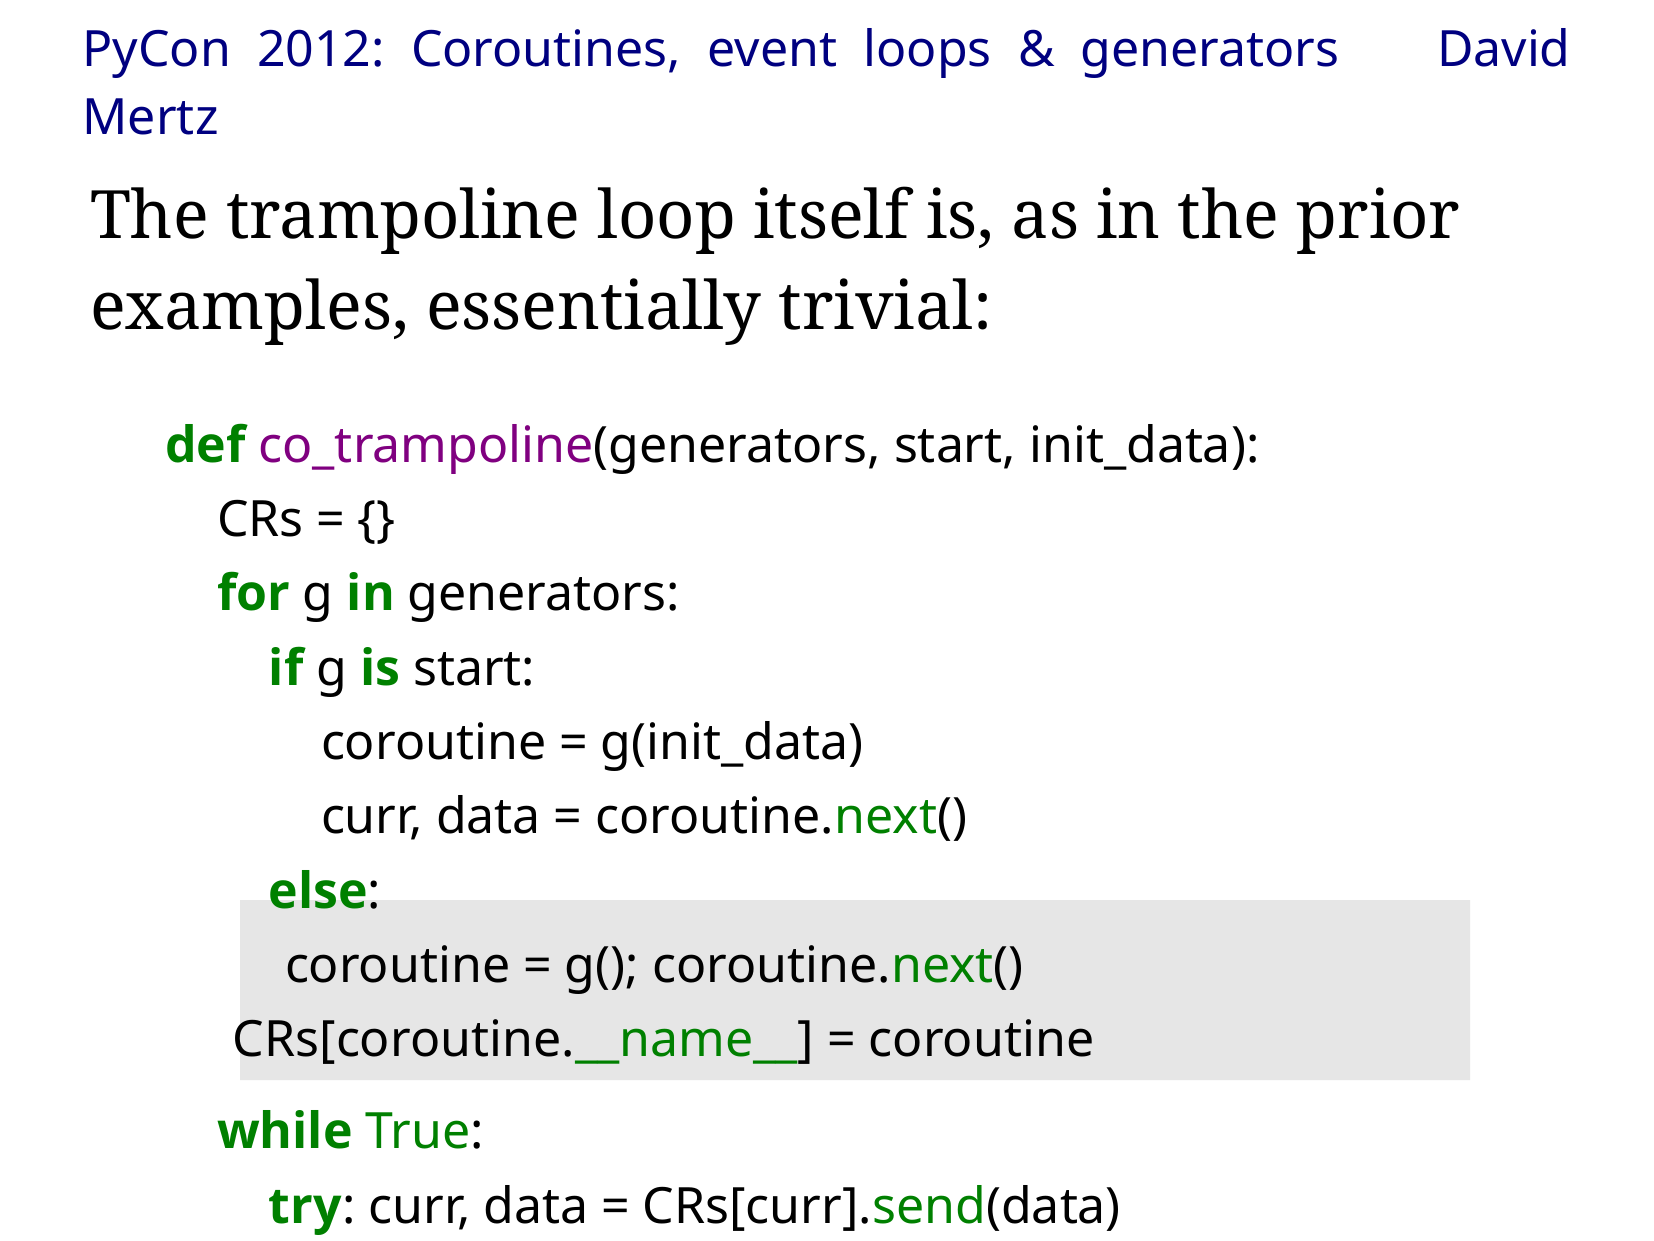

PyCon 2012: Coroutines, event loops & generators		David Mertz
# The trampoline loop itself is, as in the prior examples, essentially trivial:
def co_trampoline(generators, start, init_data):
 CRs = {}
 for g in generators:
 if g is start:
 coroutine = g(init_data)
 curr, data = coroutine.next()
 else:
 coroutine = g(); coroutine.next()
 CRs[coroutine.__name__] = coroutine
 while True:
 try: curr, data = CRs[curr].send(data)
 except StopIteration: break